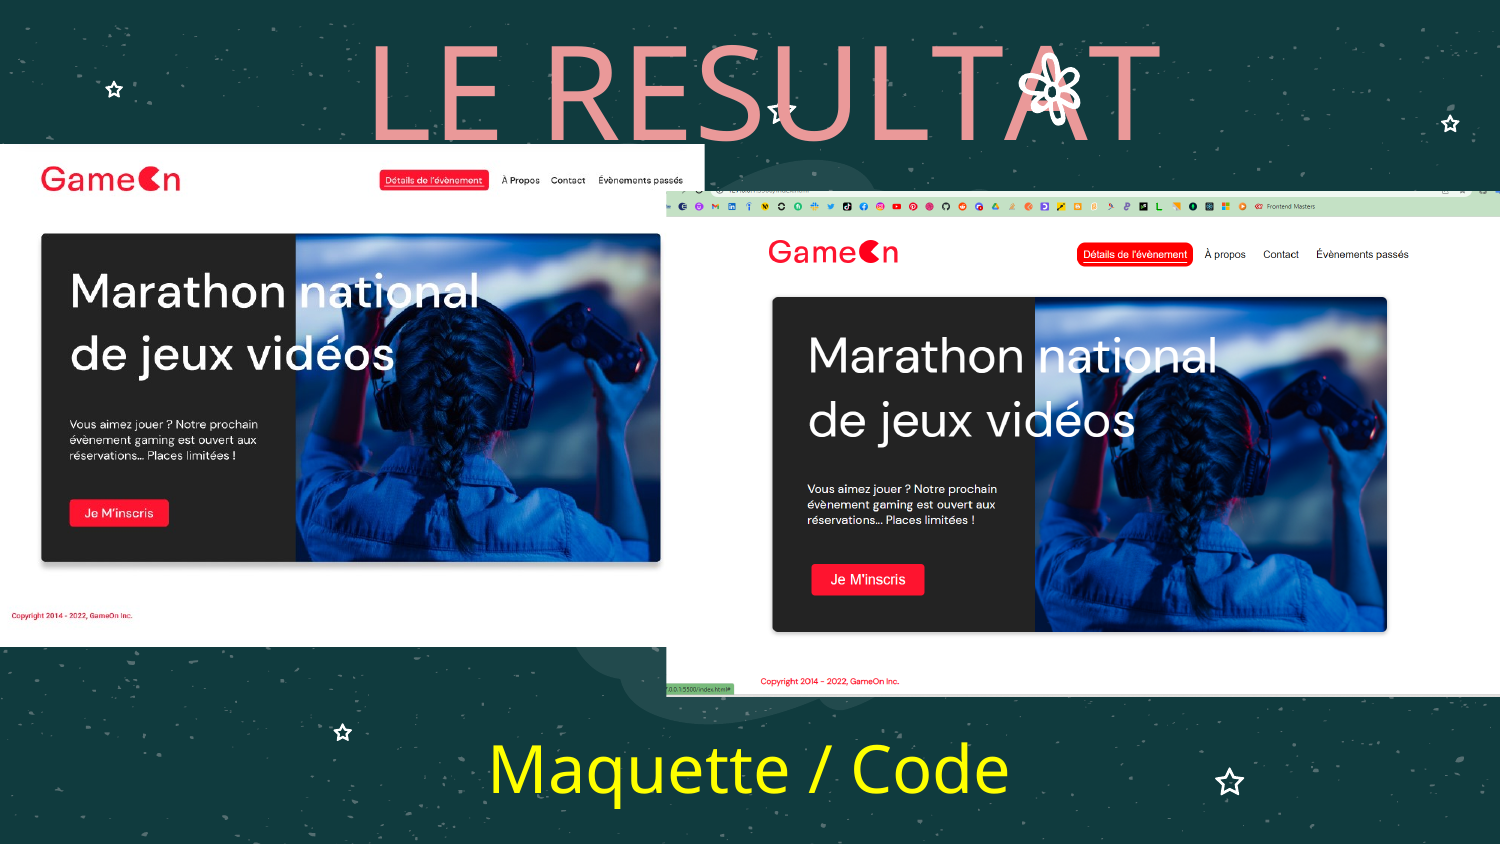

# LE RESULTAT !
Maquette / Code